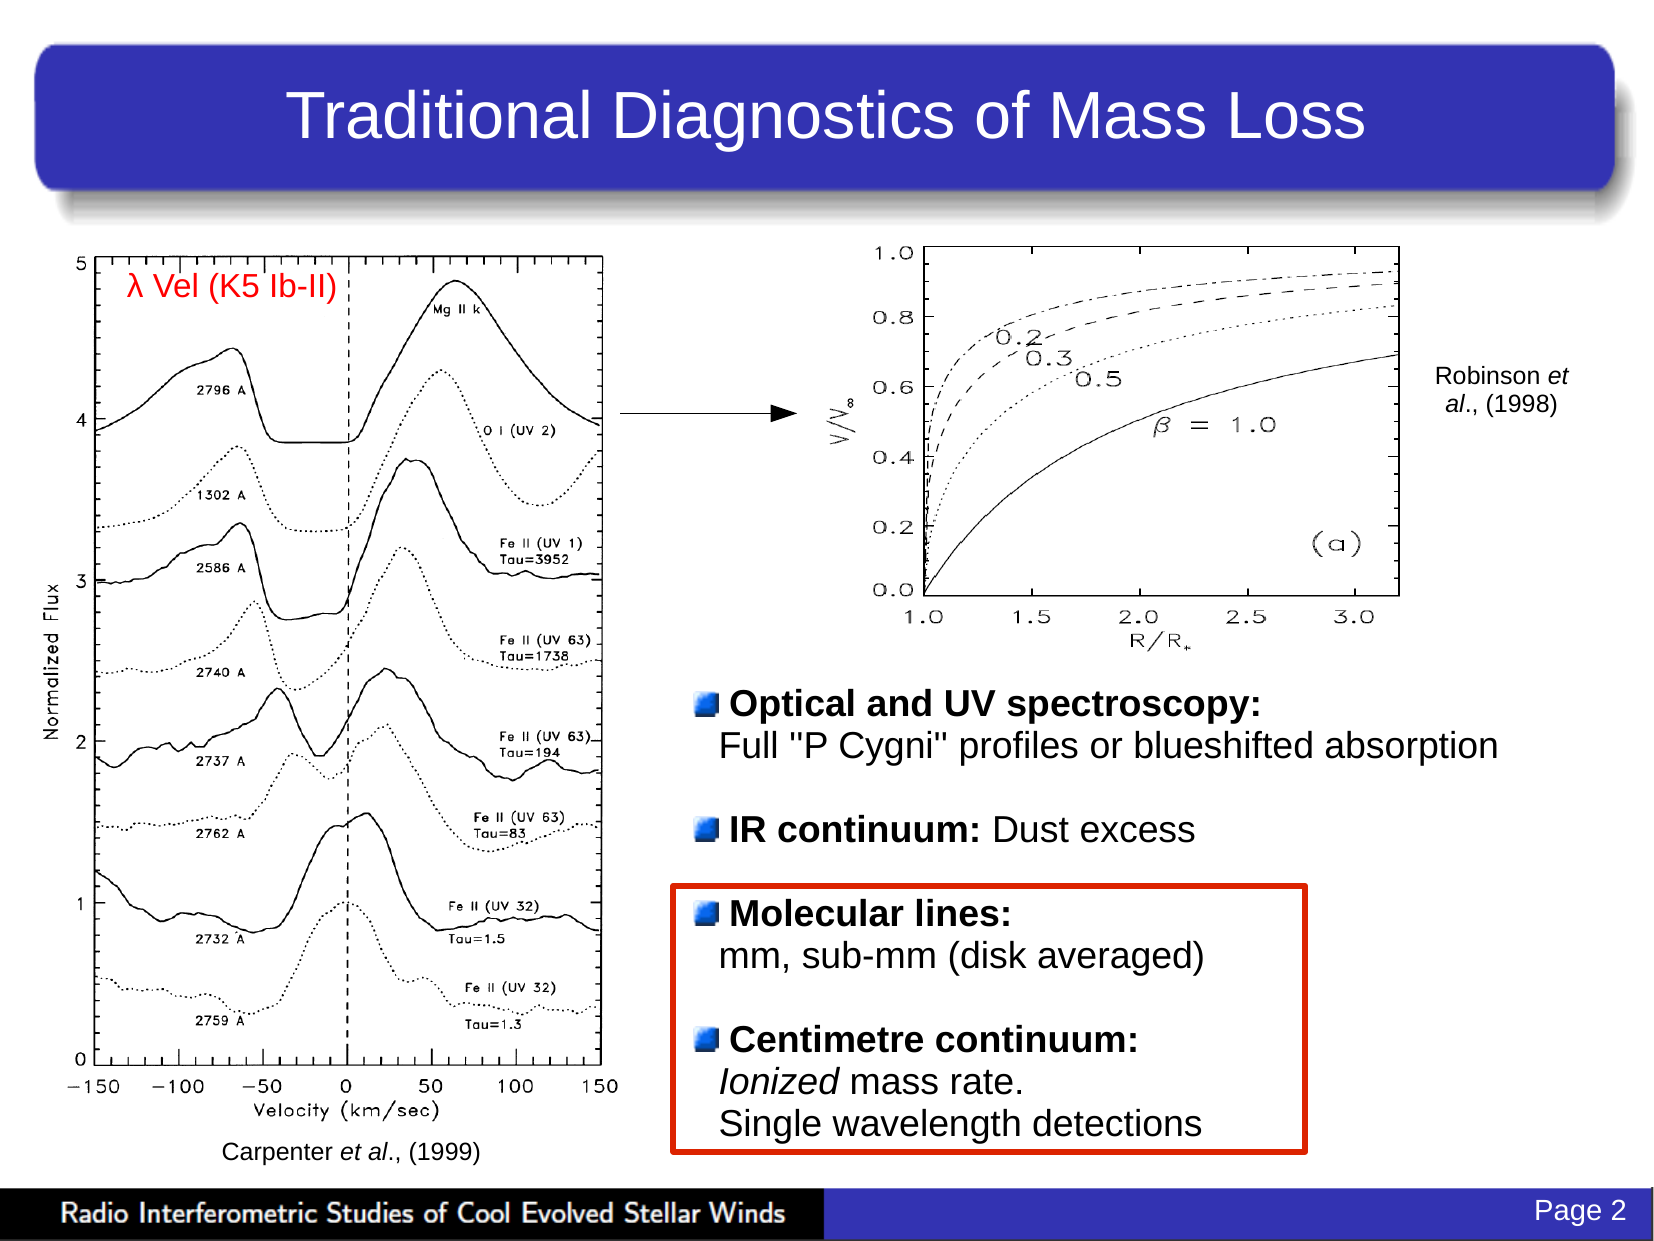

Traditional Diagnostics of Mass Loss
λ Vel (K5 Ib-II)
Robinson et al., (1998)
 Optical and UV spectroscopy:
Full ''P Cygni'' profiles or blueshifted absorption
 IR continuum: Dust excess
 Molecular lines:
mm, sub-mm (disk averaged)
 Centimetre continuum:
Ionized mass rate.
Single wavelength detections
Carpenter et al., (1999)
Page 2